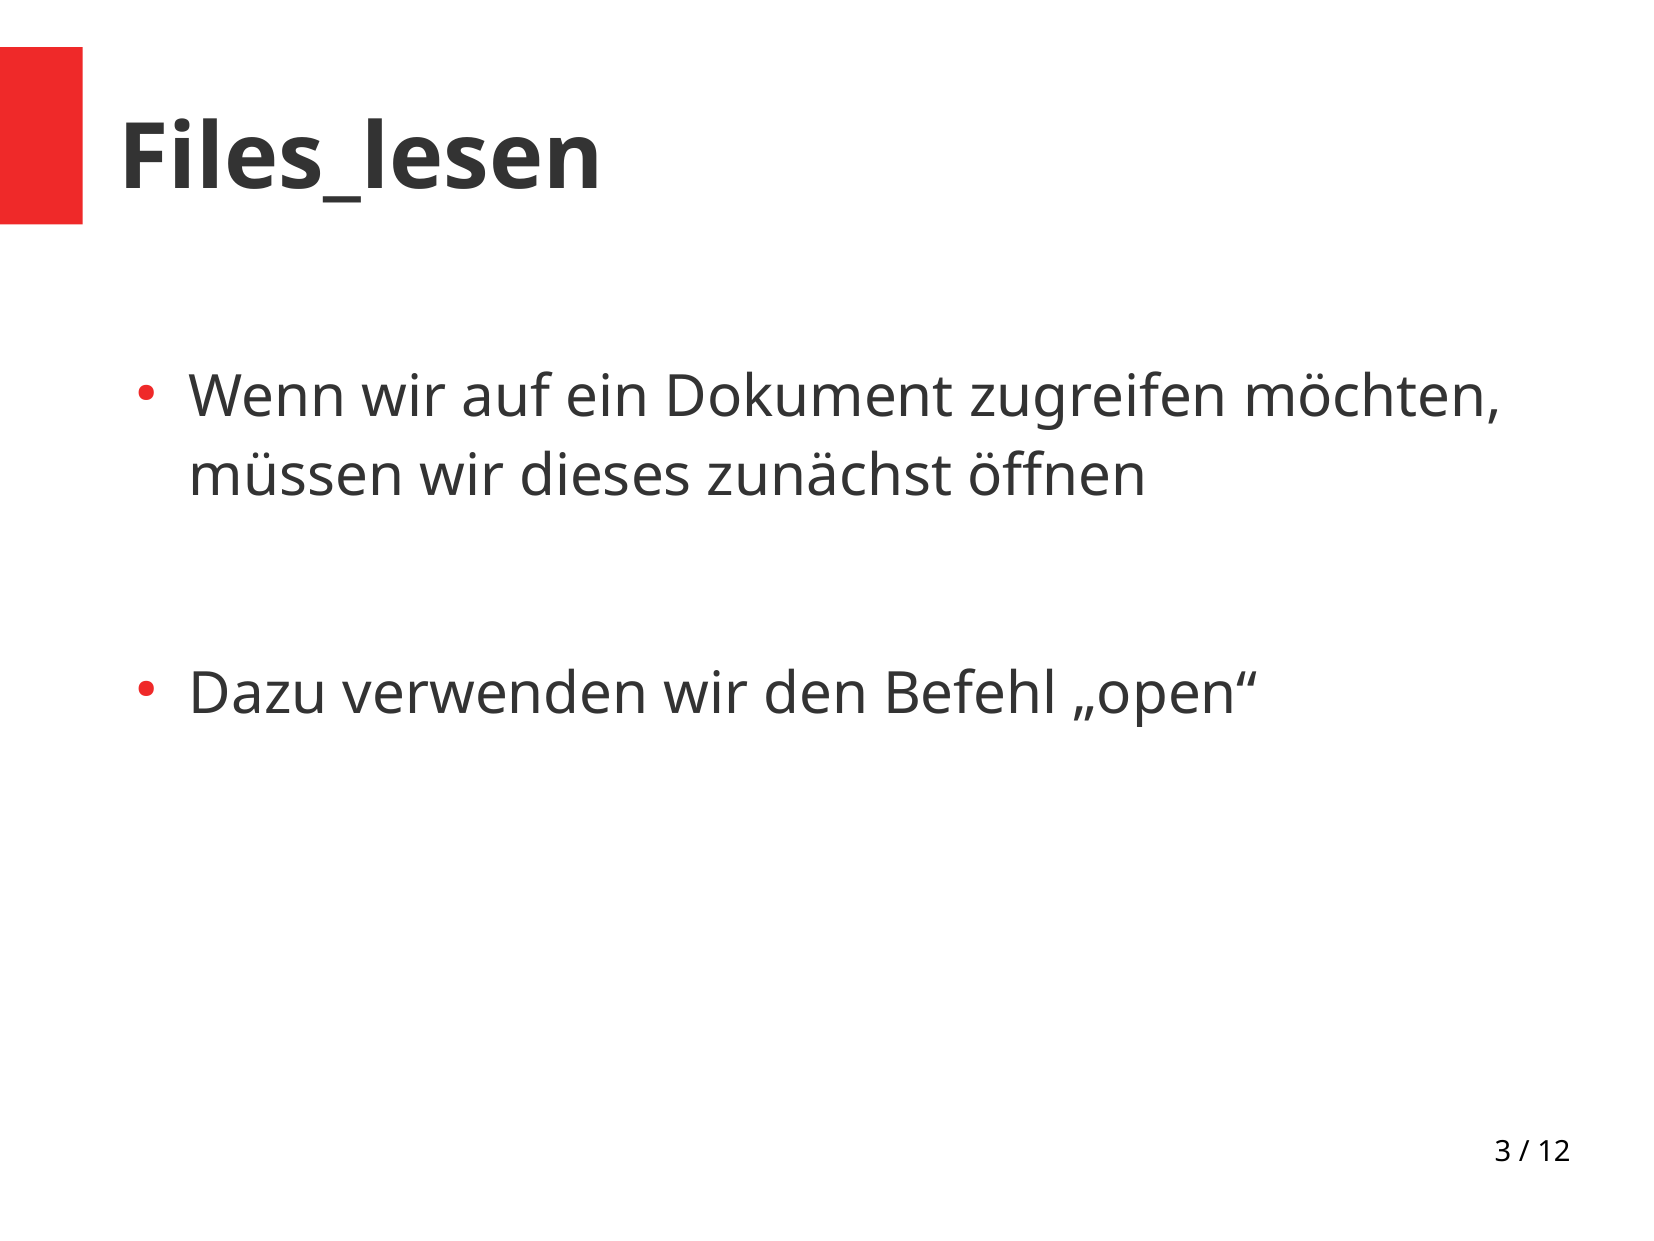

# Files_lesen
Wenn wir auf ein Dokument zugreifen möchten, müssen wir dieses zunächst öffnen
Dazu verwenden wir den Befehl „open“
3